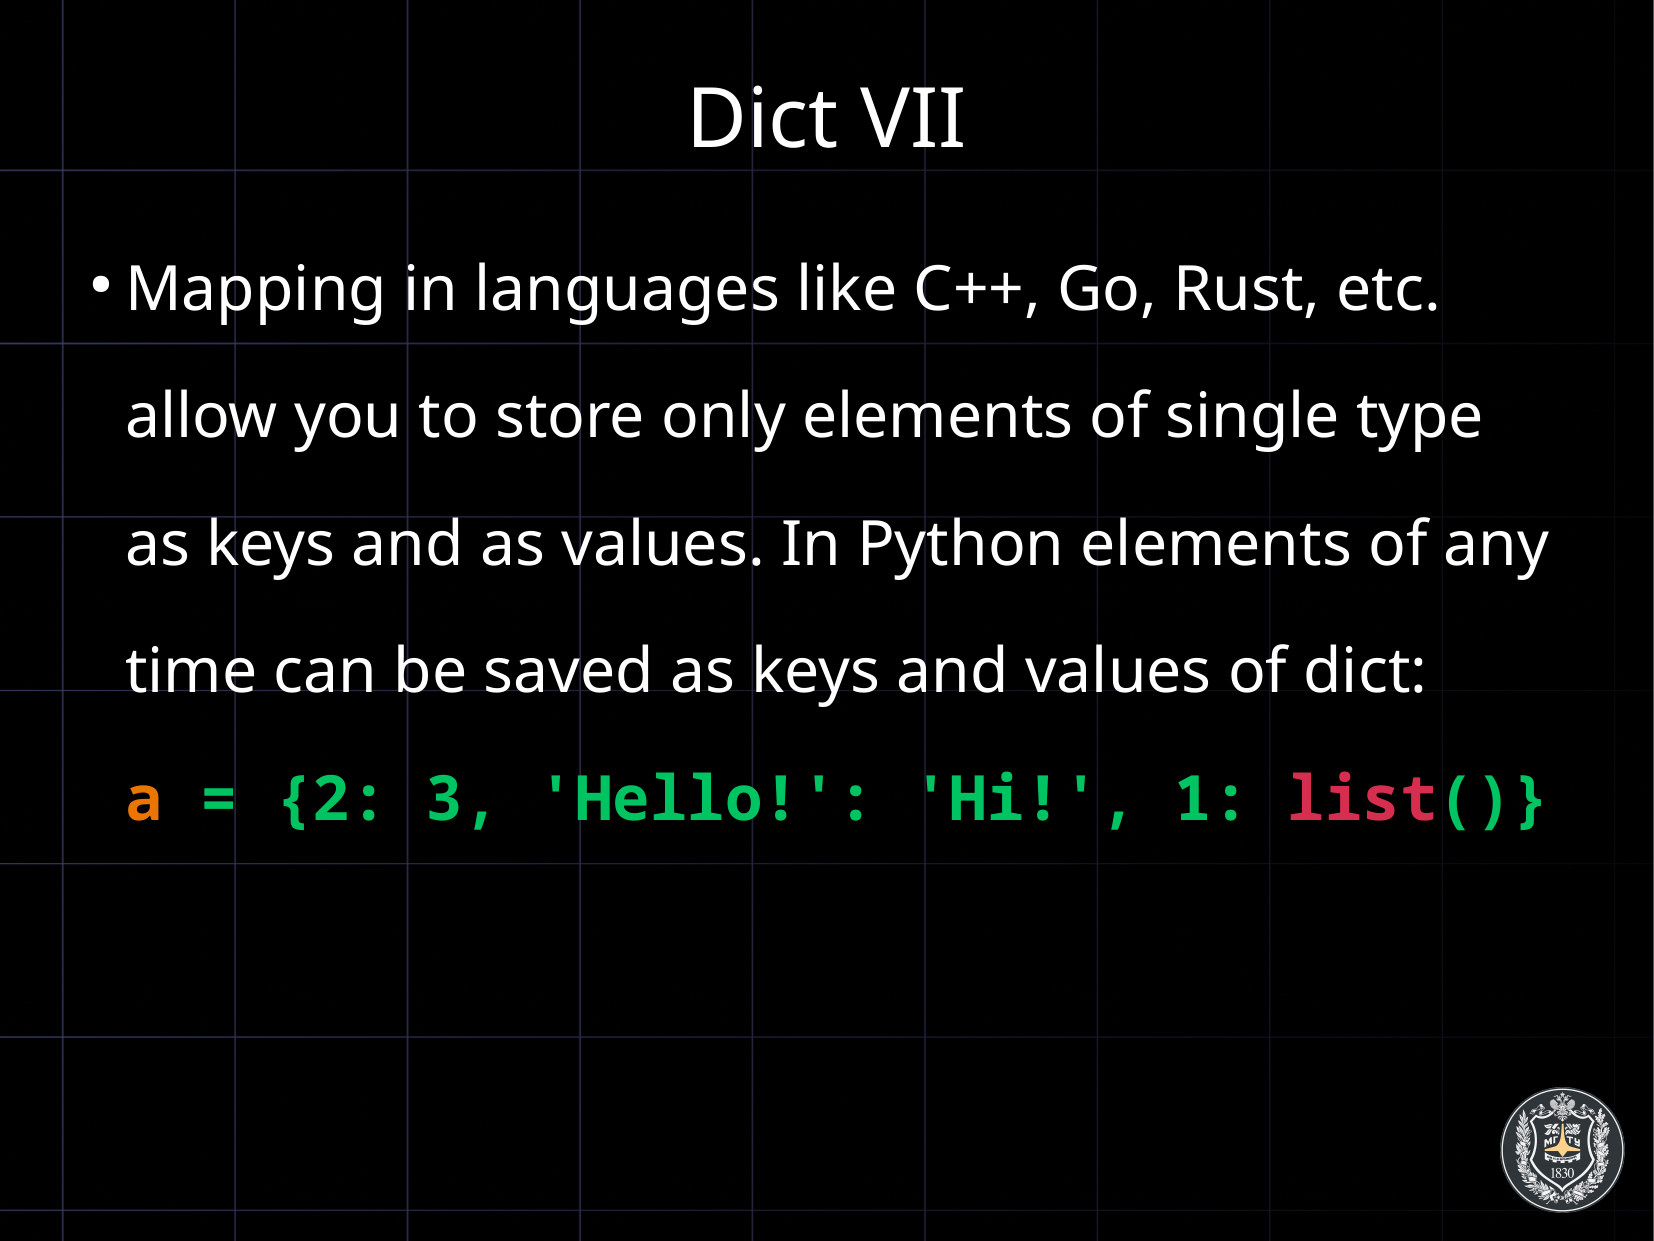

# Dict VII
Mapping in languages like C++, Go, Rust, etc. allow you to store only elements of single type as keys and as values. In Python elements of any time can be saved as keys and values of dict:
a = {2: 3, 'Hello!': 'Hi!', 1: list()}